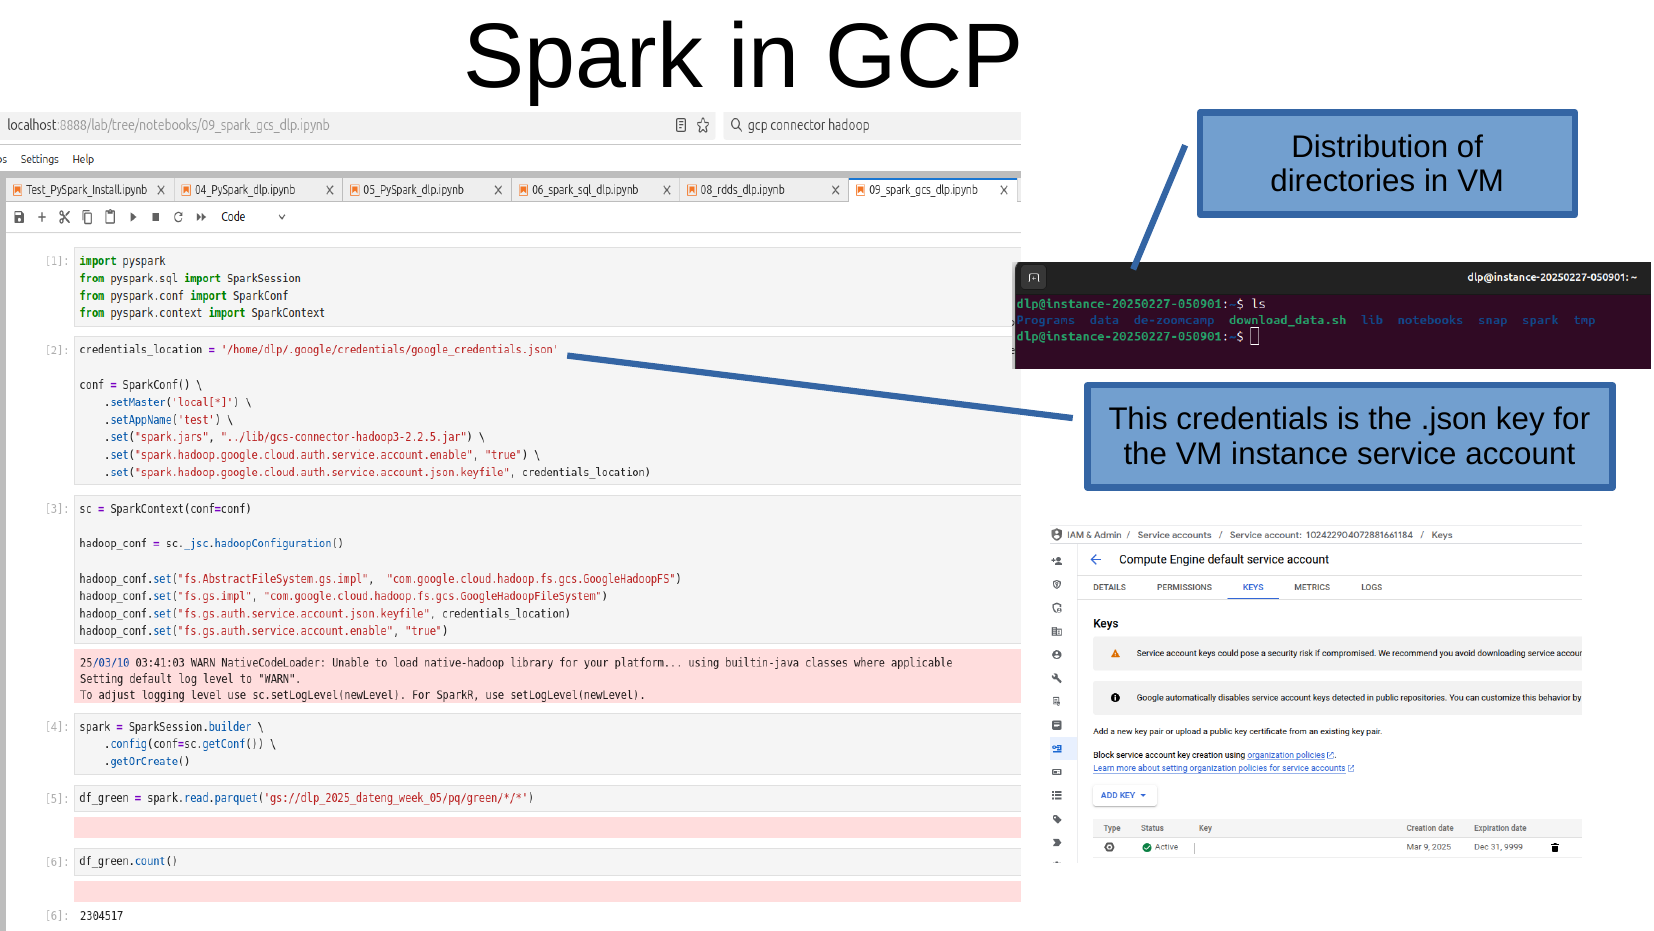

# Spark in GCP
Distribution of directories in VM
This credentials is the .json key for the VM instance service account